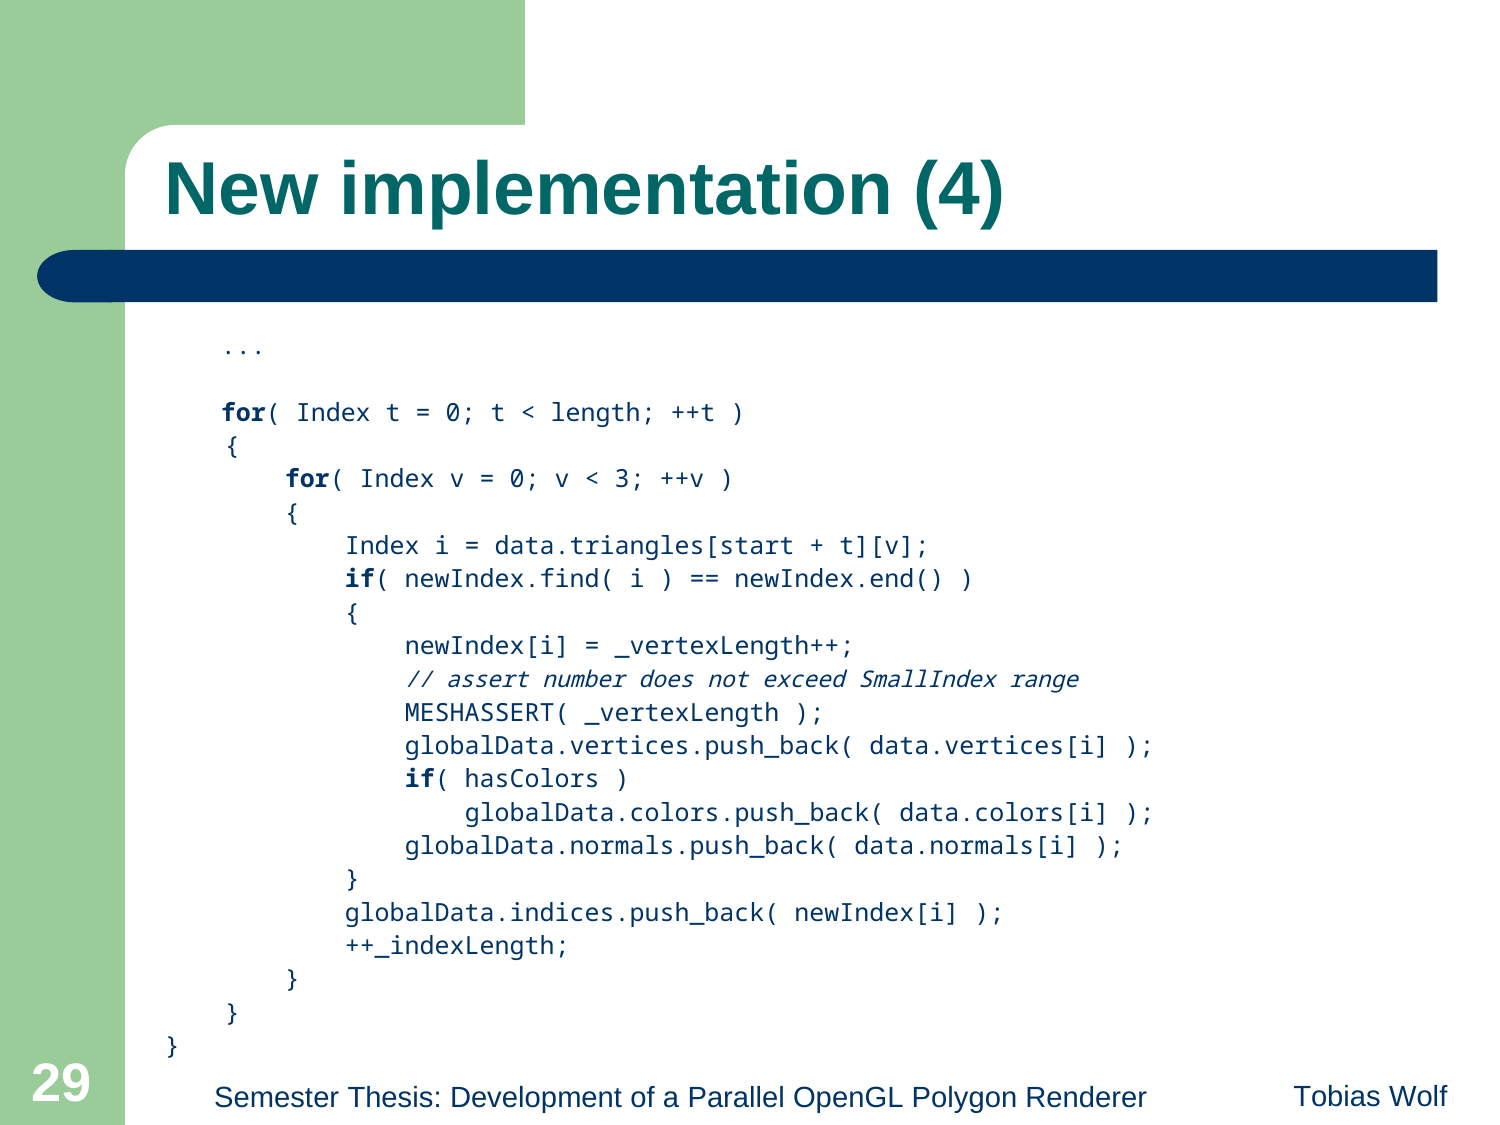

# New implementation (4)
	...
	for( Index t = 0; t < length; ++t )
 {
 for( Index v = 0; v < 3; ++v )
 {
 Index i = data.triangles[start + t][v];
 if( newIndex.find( i ) == newIndex.end() )
 {
 newIndex[i] = _vertexLength++;
 // assert number does not exceed SmallIndex range
 MESHASSERT( _vertexLength );
 globalData.vertices.push_back( data.vertices[i] );
 if( hasColors )
 globalData.colors.push_back( data.colors[i] );
 globalData.normals.push_back( data.normals[i] );
 }
 globalData.indices.push_back( newIndex[i] );
 ++_indexLength;
 }
 }
}
29
Tobias Wolf
Semester Thesis: Development of a Parallel OpenGL Polygon Renderer